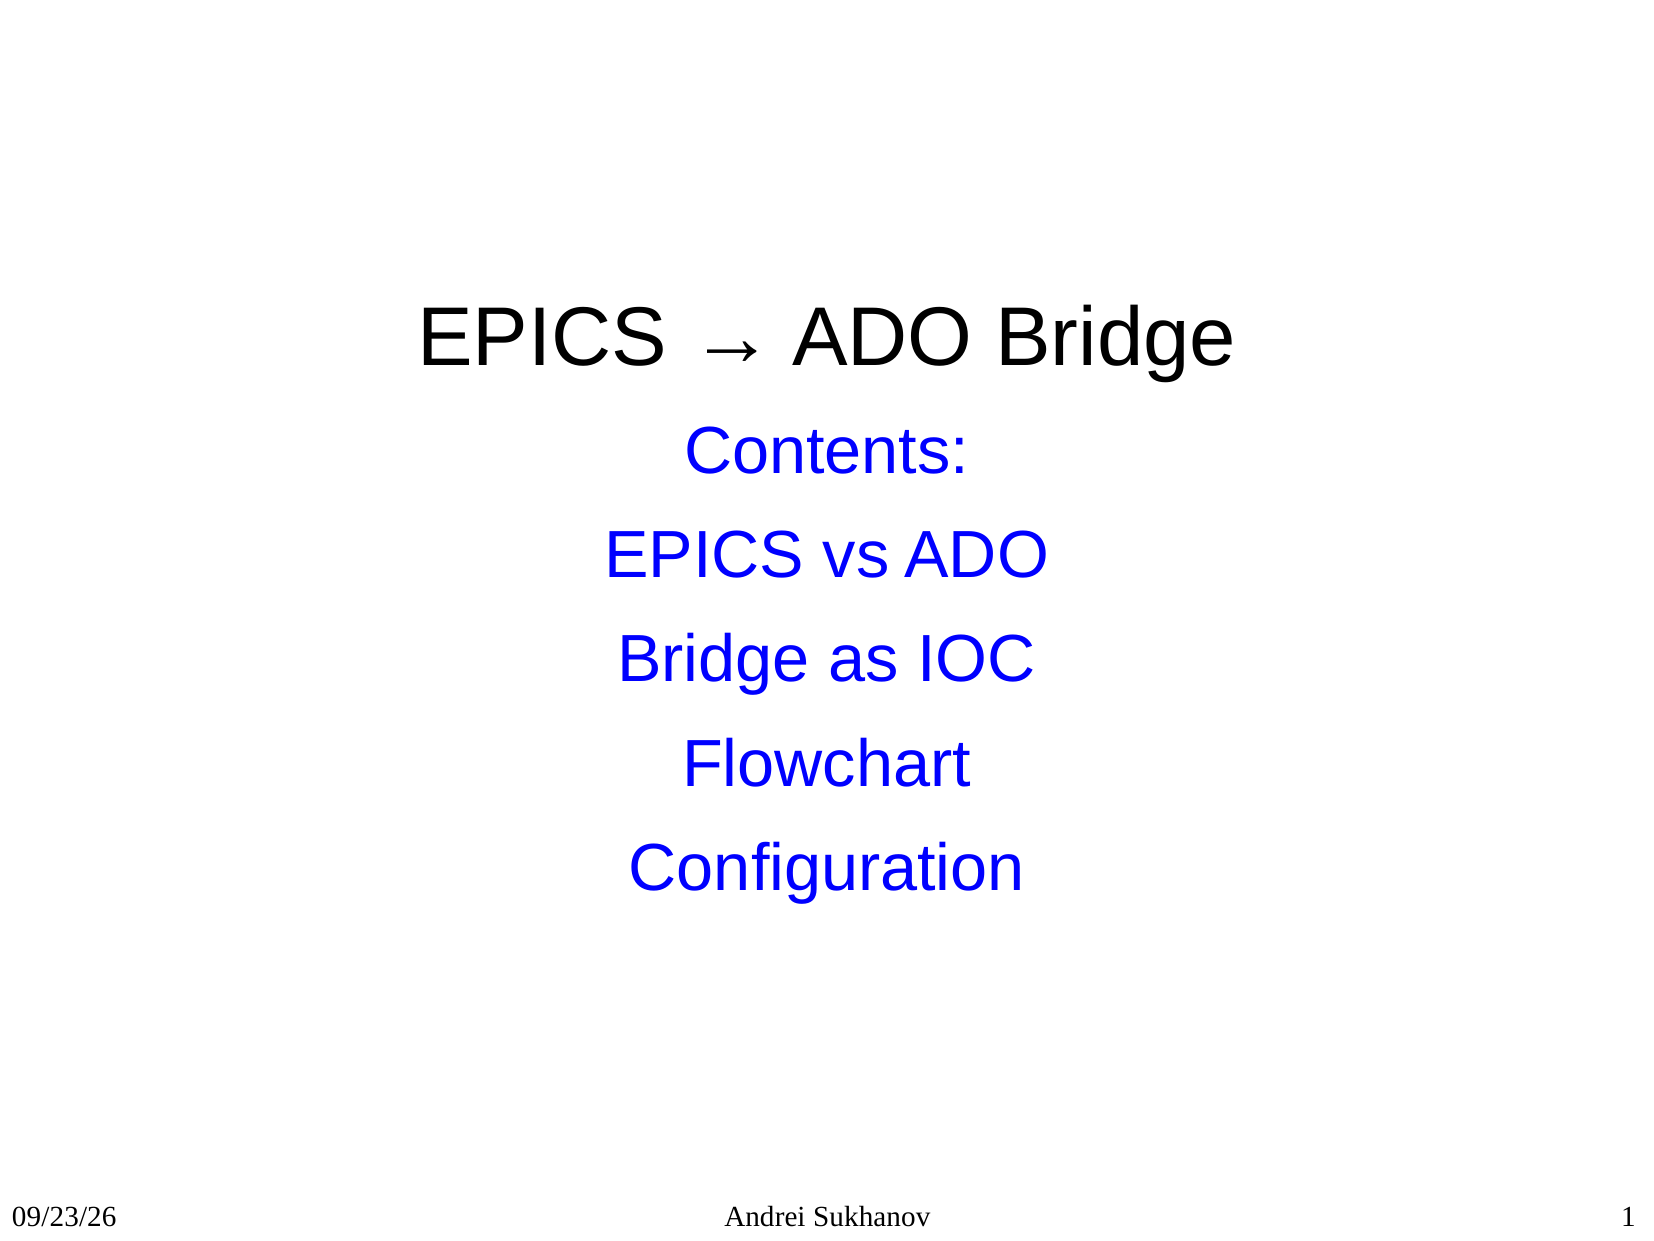

#
EPICS → ADO Bridge
Contents:
EPICS vs ADO
Bridge as IOC
Flowchart
Configuration
Andrei Sukhanov
1